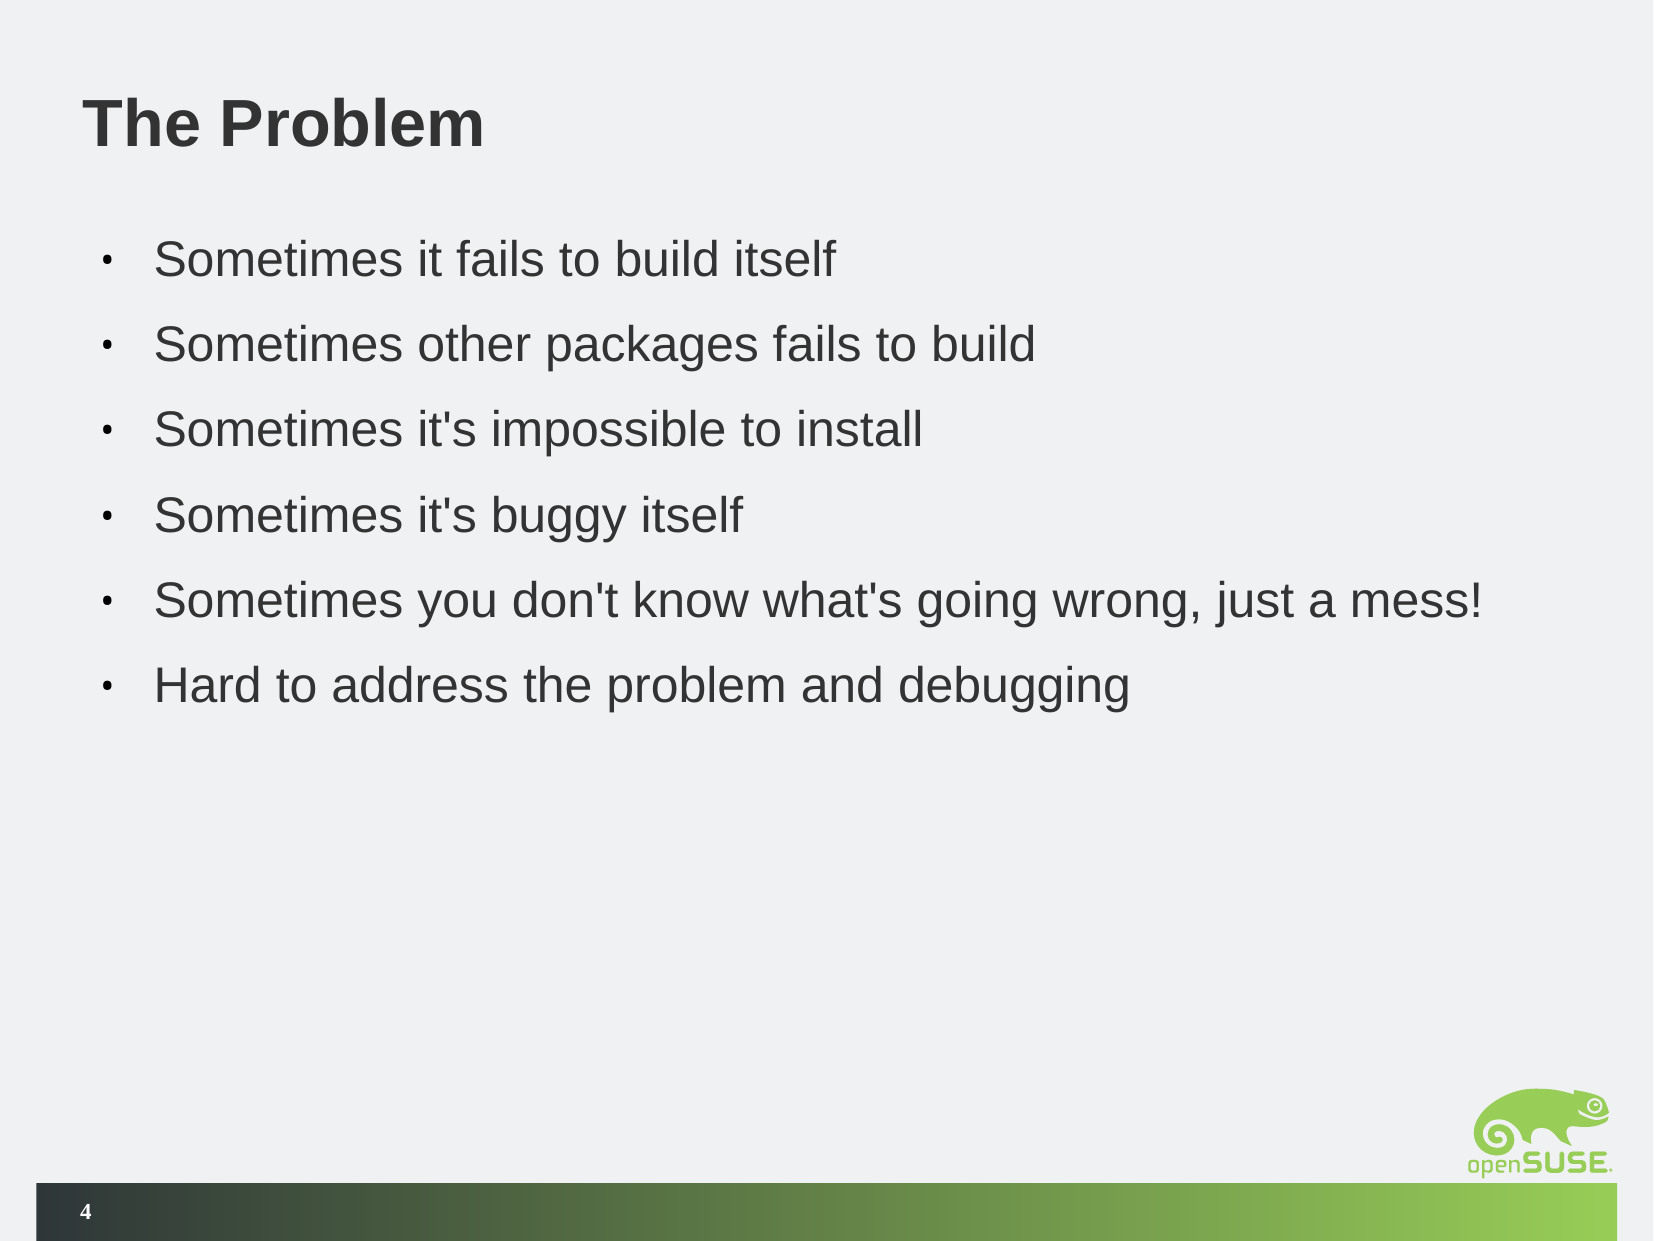

# The Problem
Sometimes it fails to build itself
Sometimes other packages fails to build
Sometimes it's impossible to install
Sometimes it's buggy itself
Sometimes you don't know what's going wrong, just a mess!
Hard to address the problem and debugging
4